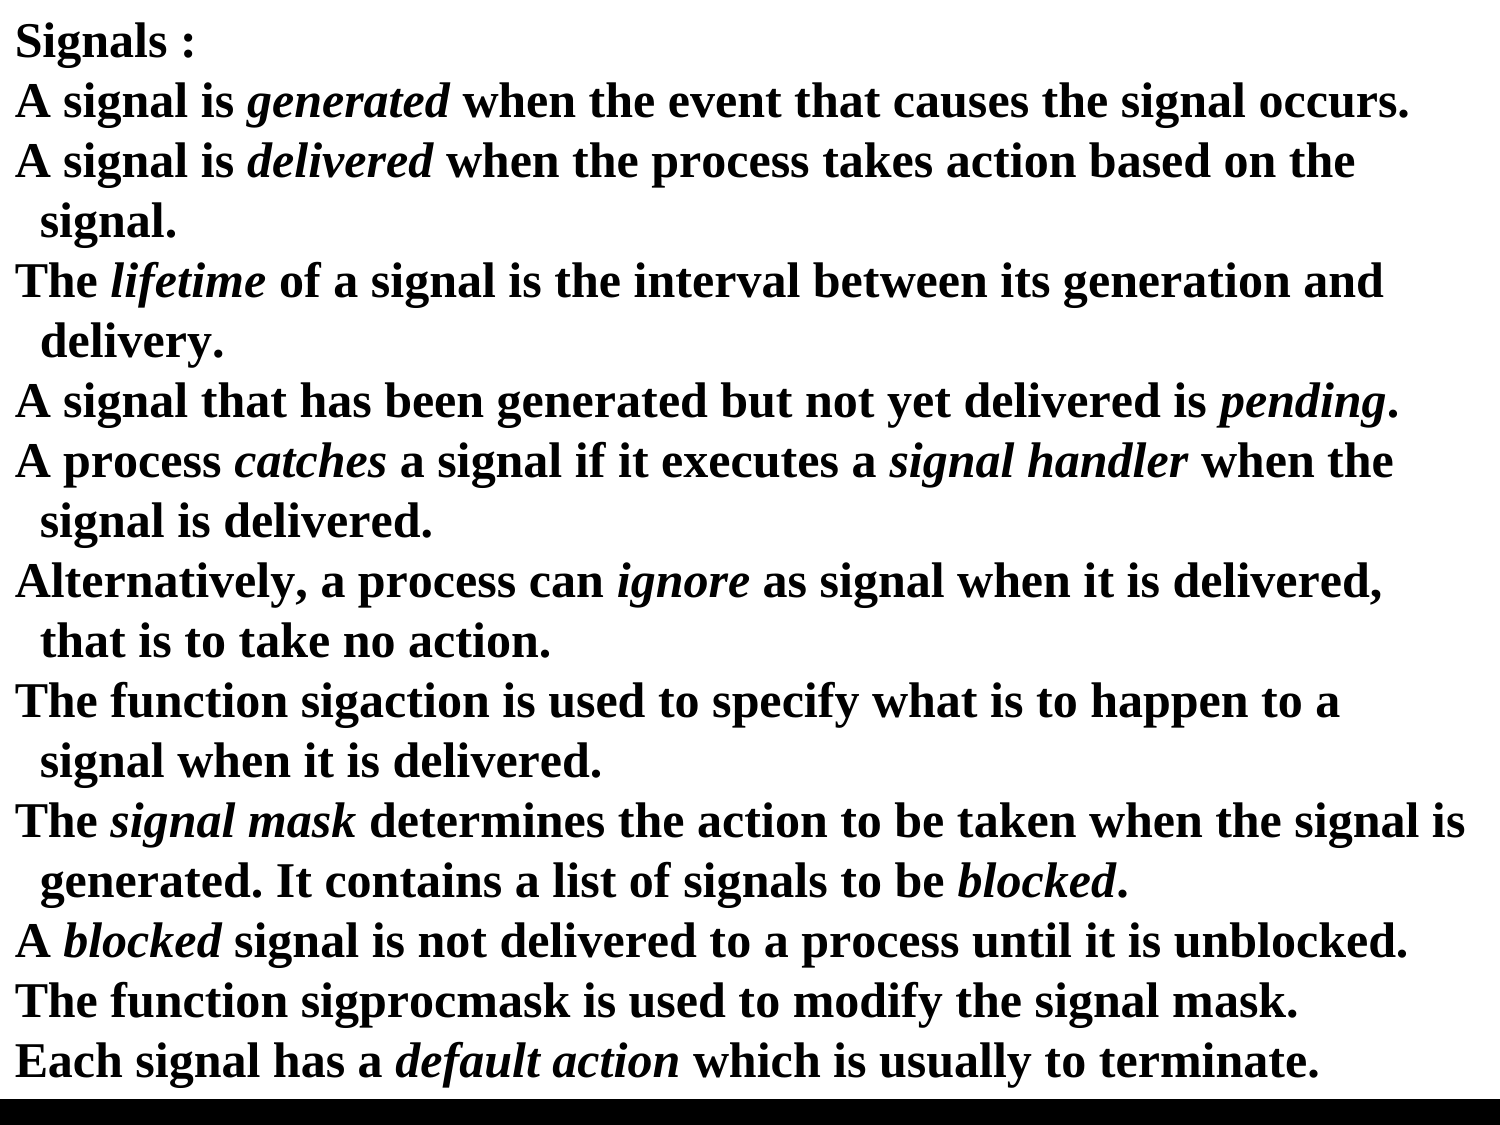

Signals :
A signal is generated when the event that causes the signal occurs.
A signal is delivered when the process takes action based on the
 signal.
The lifetime of a signal is the interval between its generation and
 delivery.
A signal that has been generated but not yet delivered is pending.
A process catches a signal if it executes a signal handler when the
 signal is delivered.
Alternatively, a process can ignore as signal when it is delivered,
 that is to take no action.
The function sigaction is used to specify what is to happen to a
 signal when it is delivered.
The signal mask determines the action to be taken when the signal is
 generated. It contains a list of signals to be blocked.
A blocked signal is not delivered to a process until it is unblocked.
The function sigprocmask is used to modify the signal mask.
Each signal has a default action which is usually to terminate.